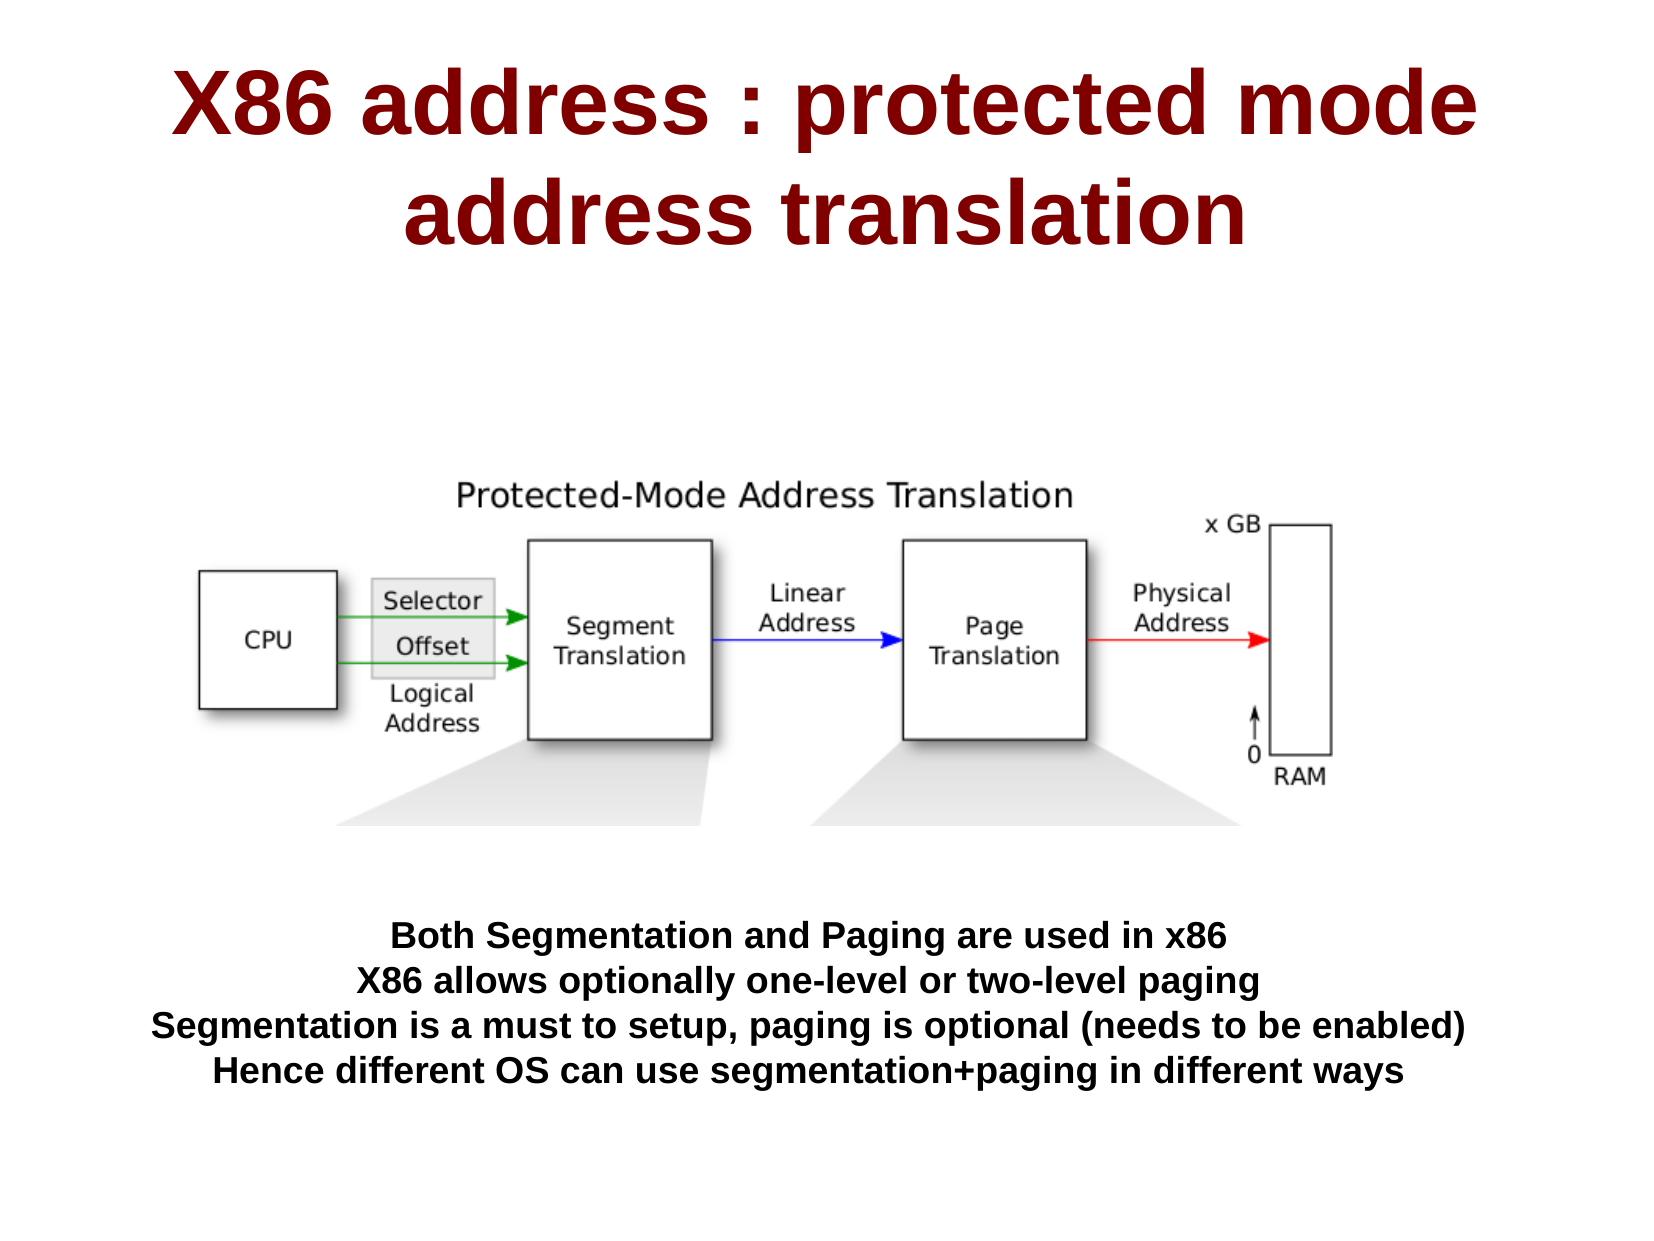

# X86 address : protected mode address translation
Both Segmentation and Paging are used in x86
X86 allows optionally one-level or two-level paging
Segmentation is a must to setup, paging is optional (needs to be enabled)
Hence different OS can use segmentation+paging in different ways